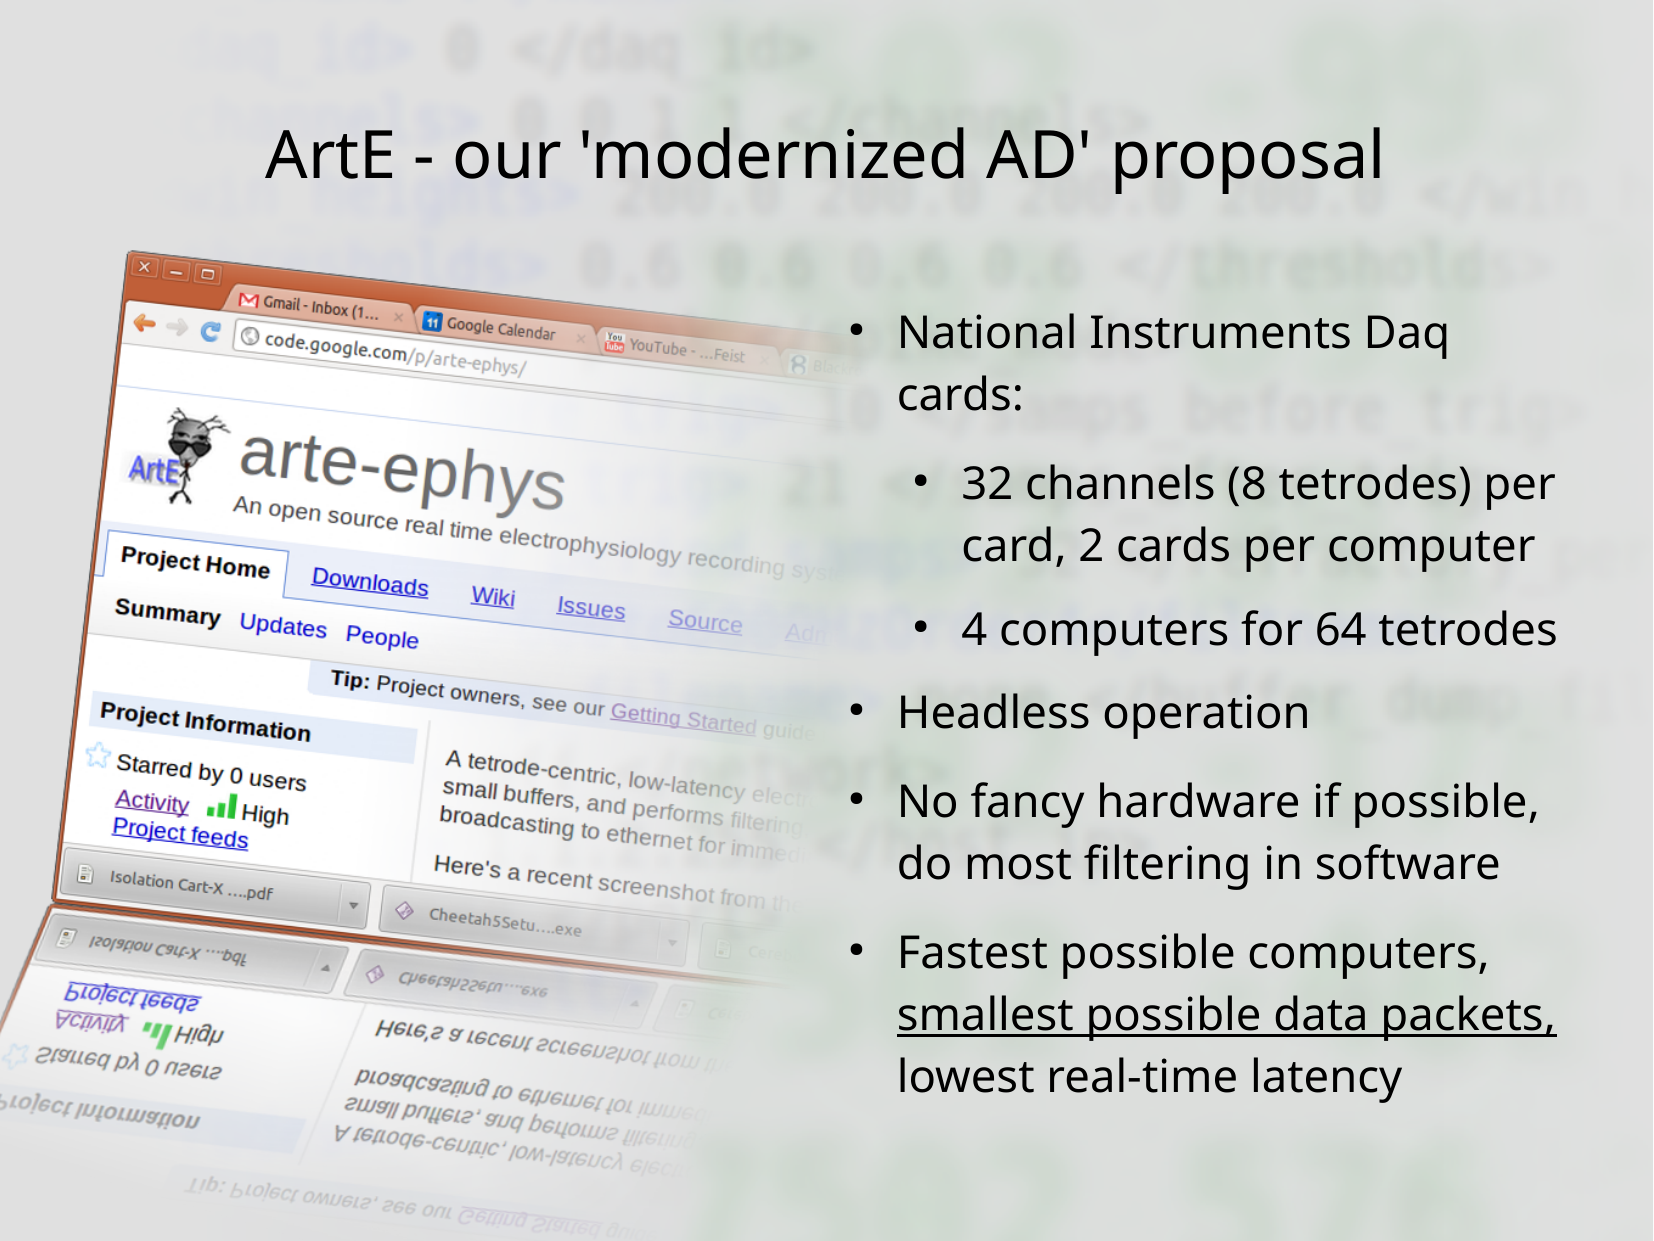

# ArtE - our 'modernized AD' proposal
National Instruments Daq cards:
32 channels (8 tetrodes) per card, 2 cards per computer
4 computers for 64 tetrodes
Headless operation
No fancy hardware if possible, do most filtering in software
Fastest possible computers, smallest possible data packets, lowest real-time latency